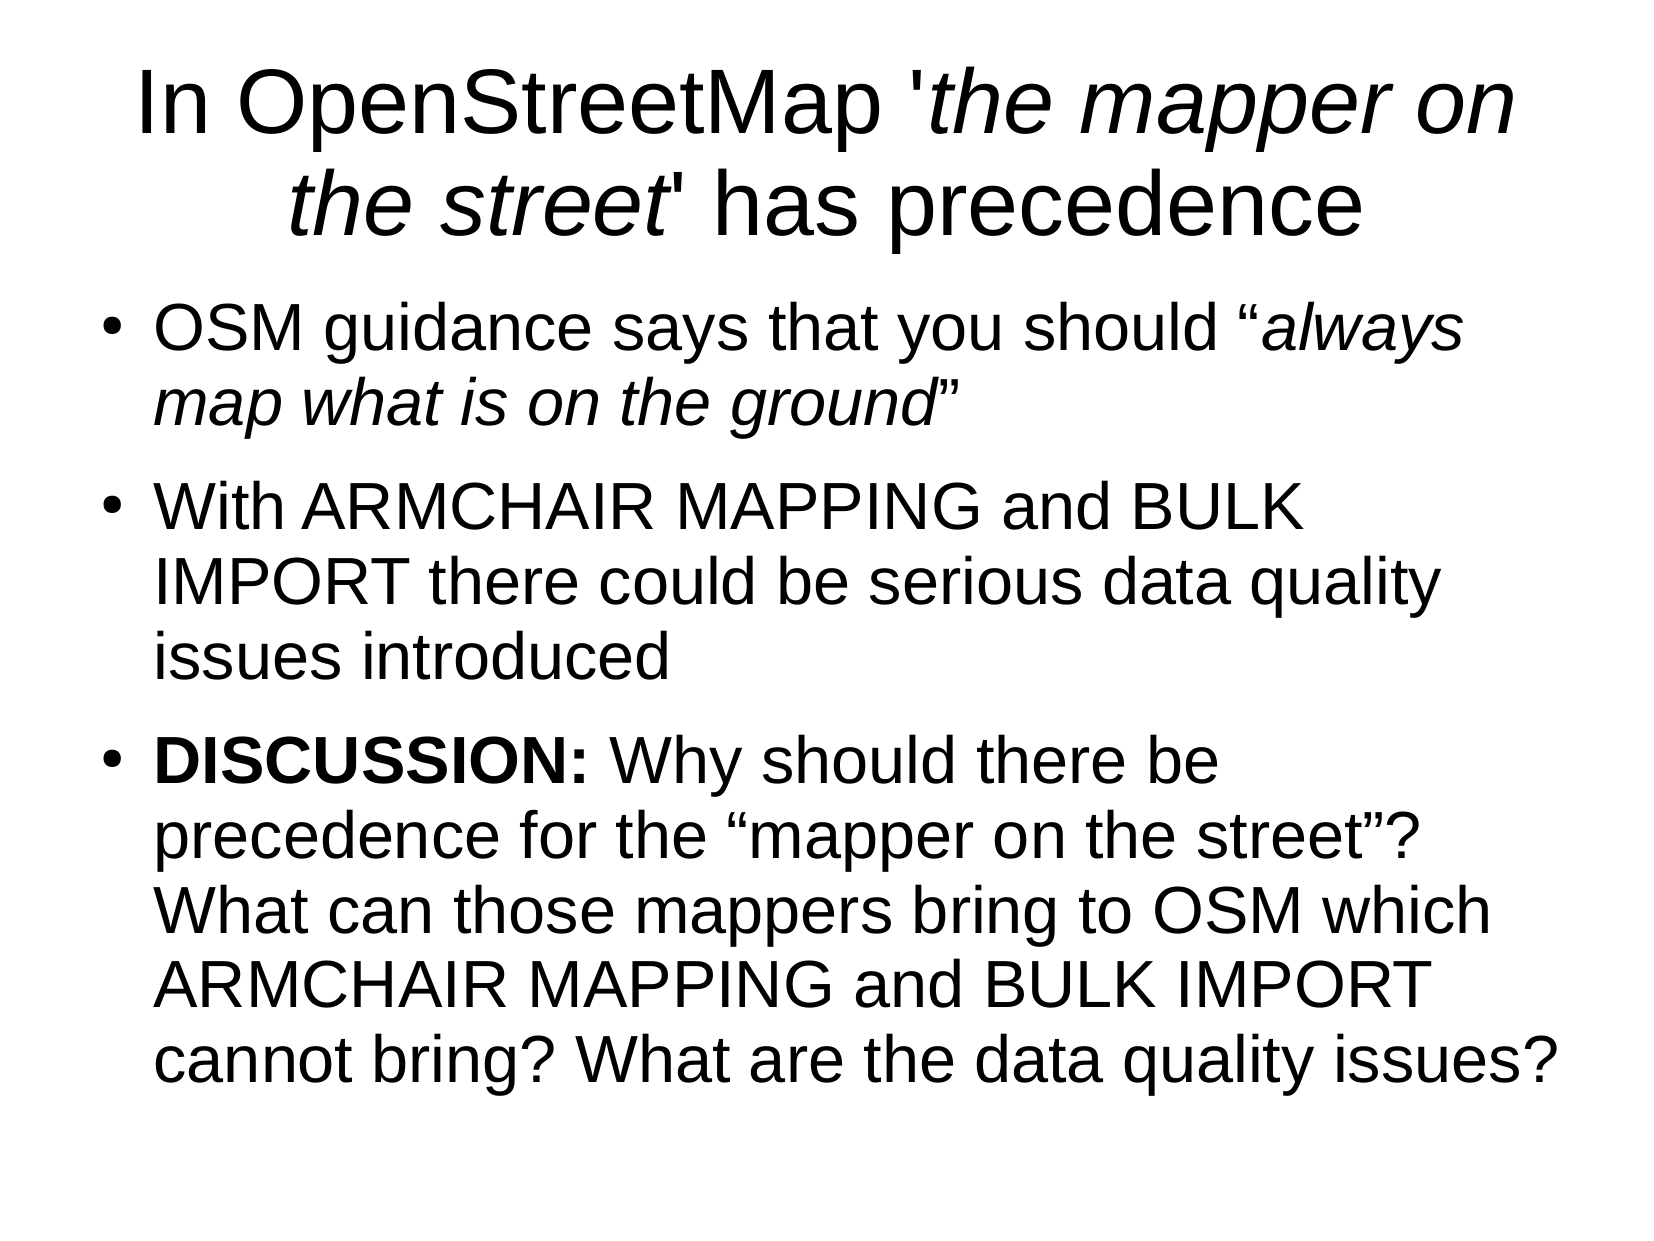

# In OpenStreetMap 'the mapper on the street' has precedence
OSM guidance says that you should “always map what is on the ground”
With ARMCHAIR MAPPING and BULK IMPORT there could be serious data quality issues introduced
DISCUSSION: Why should there be precedence for the “mapper on the street”? What can those mappers bring to OSM which ARMCHAIR MAPPING and BULK IMPORT cannot bring? What are the data quality issues?